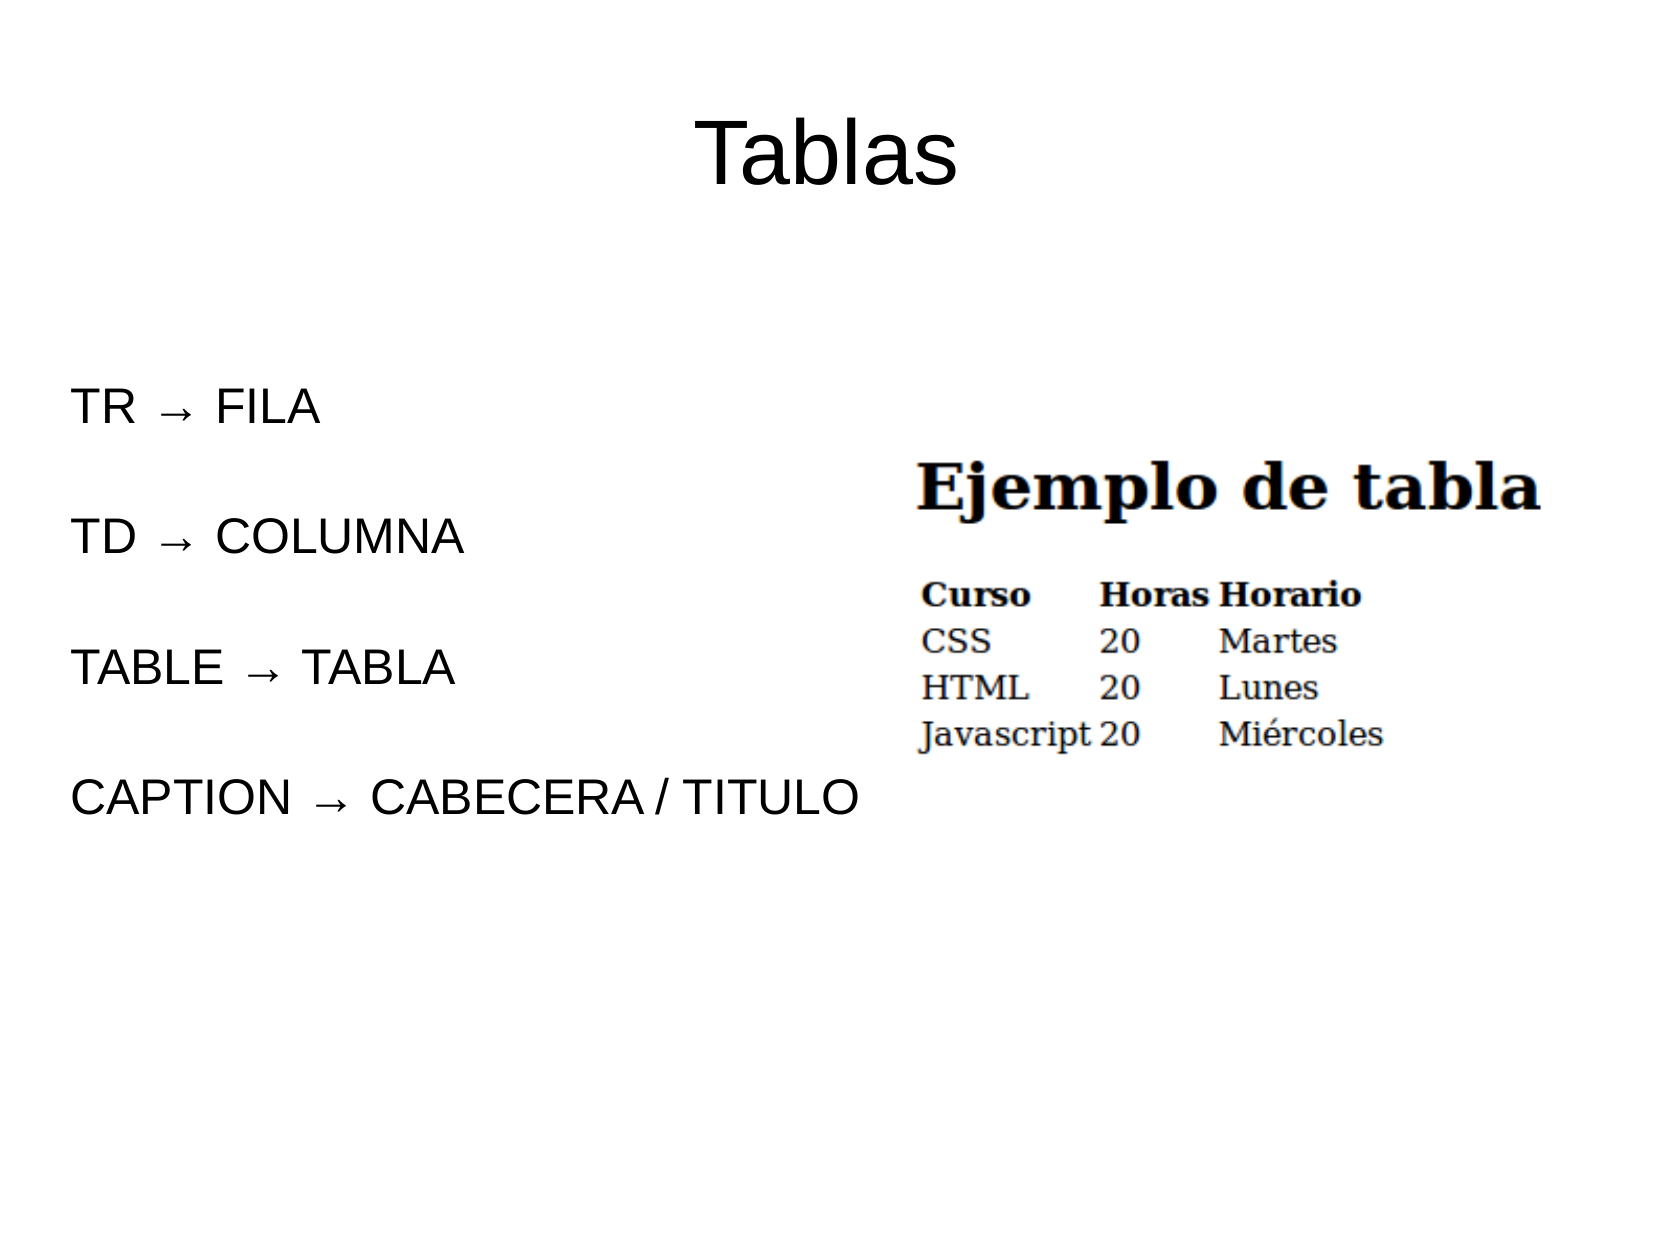

# Tablas
TR → FILA
TD → COLUMNA
TABLE → TABLA
CAPTION → CABECERA / TITULO